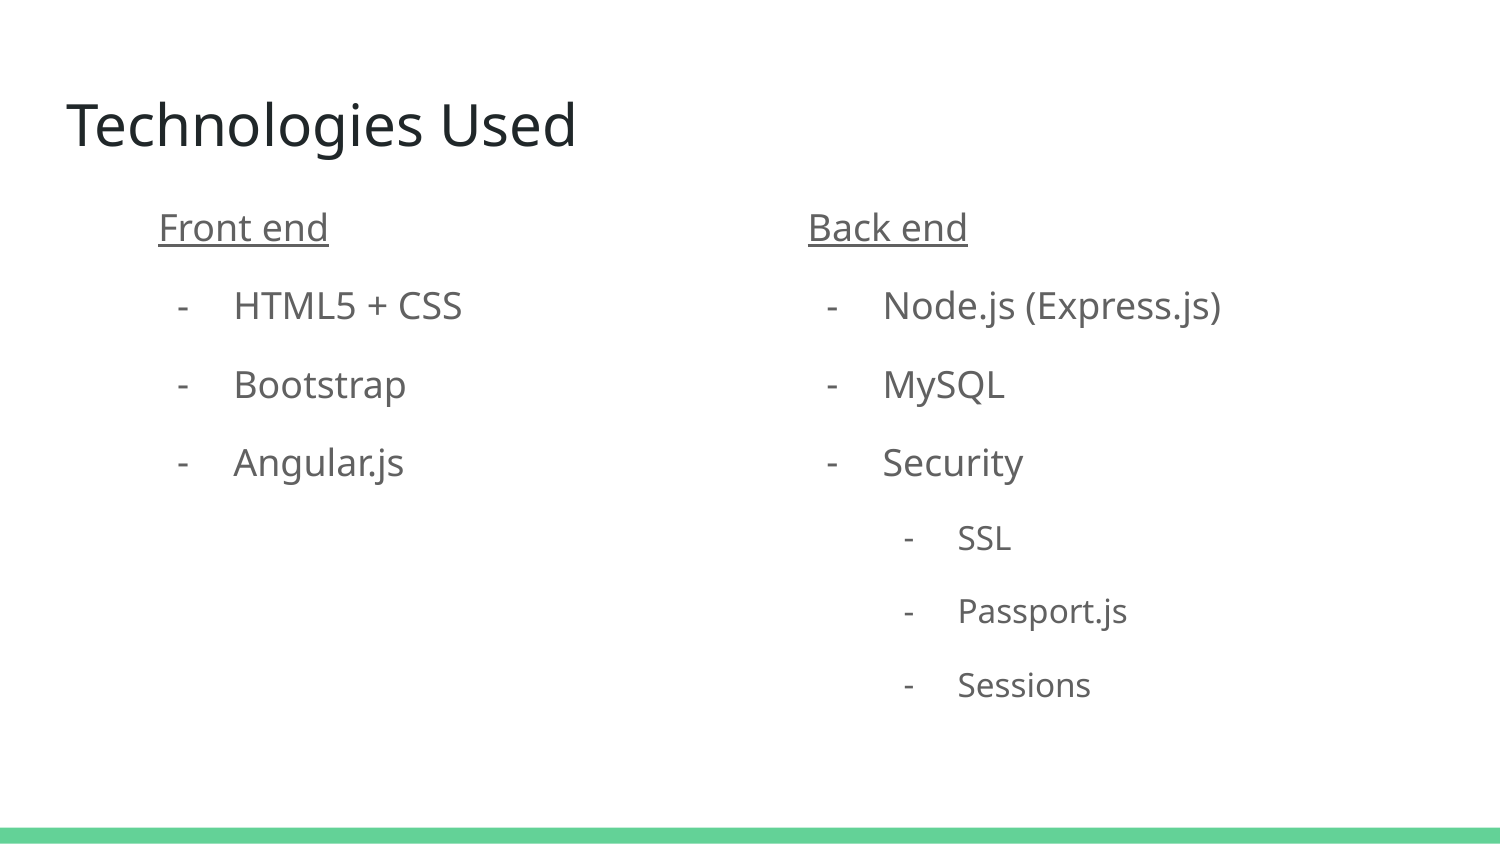

# Technologies Used
Front end
HTML5 + CSS
Bootstrap
Angular.js
Back end
Node.js (Express.js)
MySQL
Security
SSL
Passport.js
Sessions